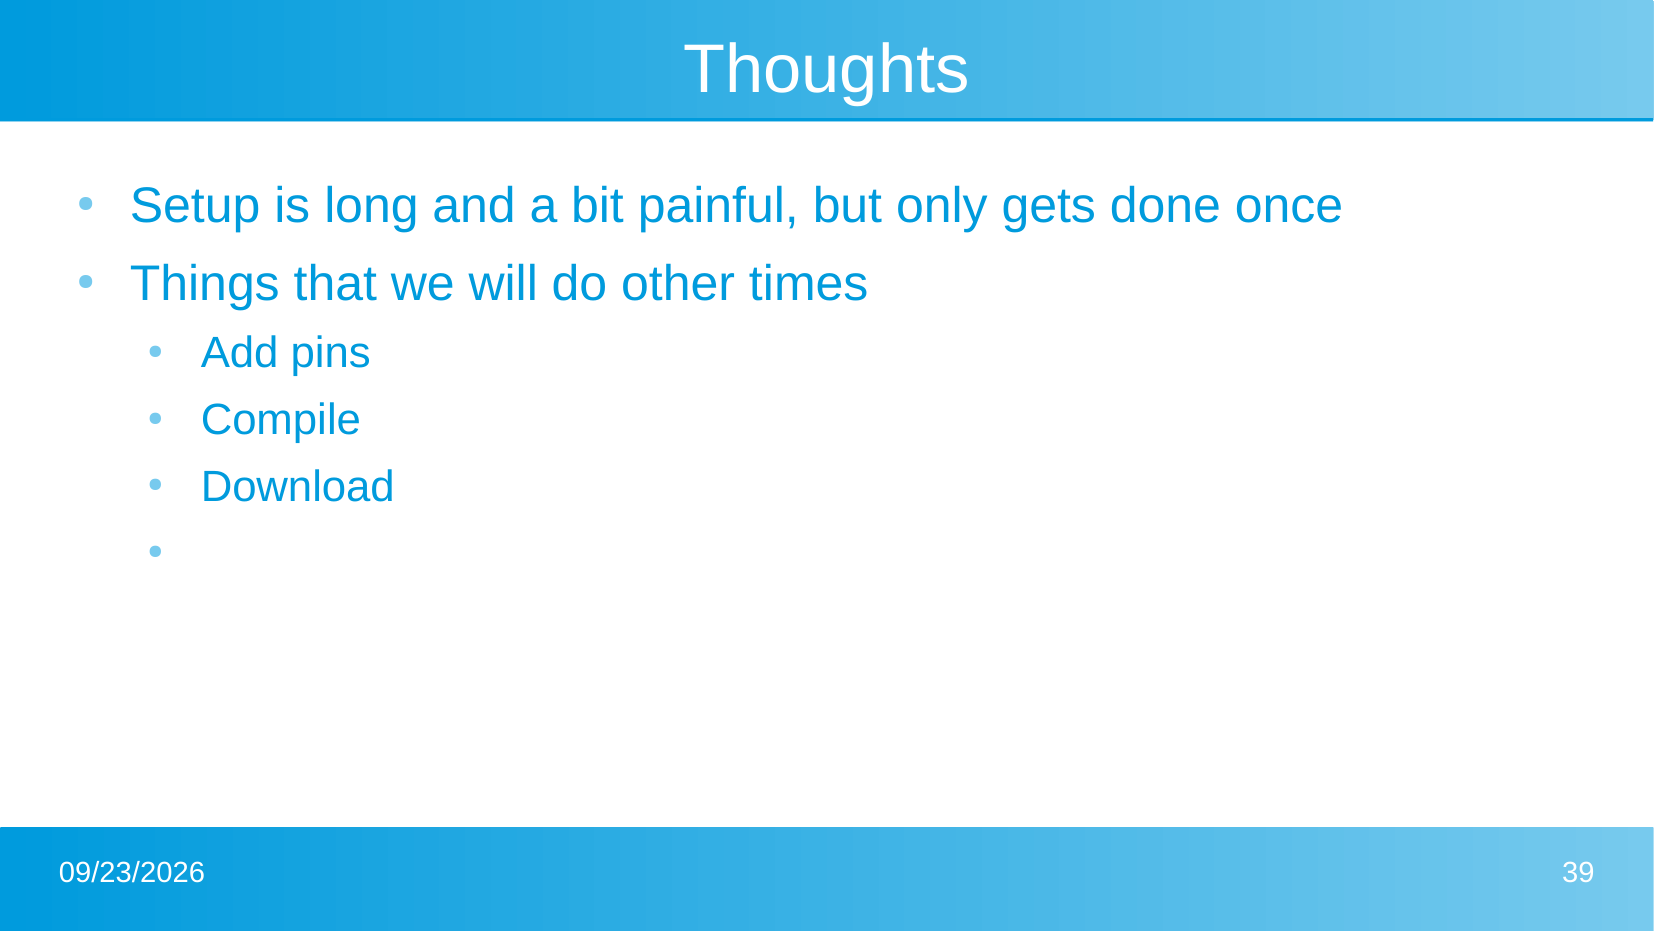

# Thoughts
Setup is long and a bit painful, but only gets done once
Things that we will do other times
Add pins
Compile
Download
39